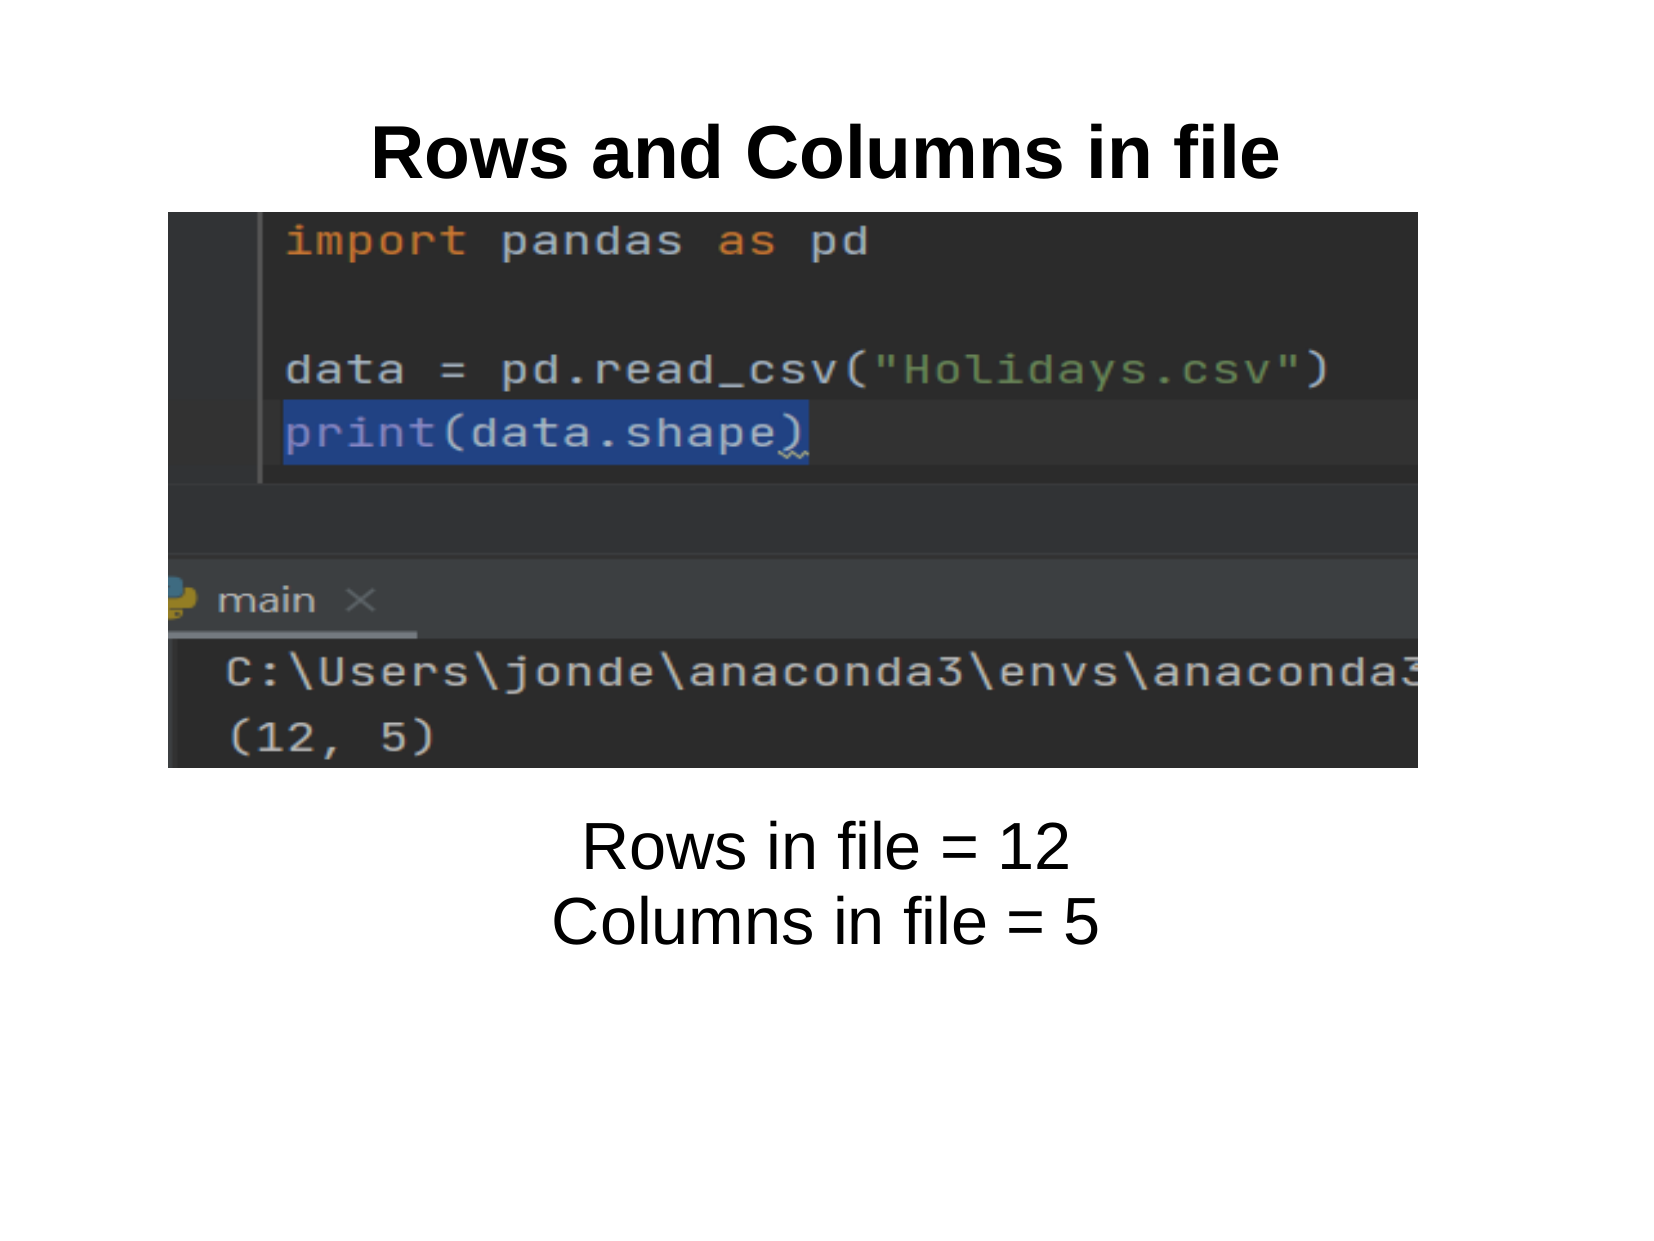

# Rows and Columns in file
Rows in file = 12
Columns in file = 5